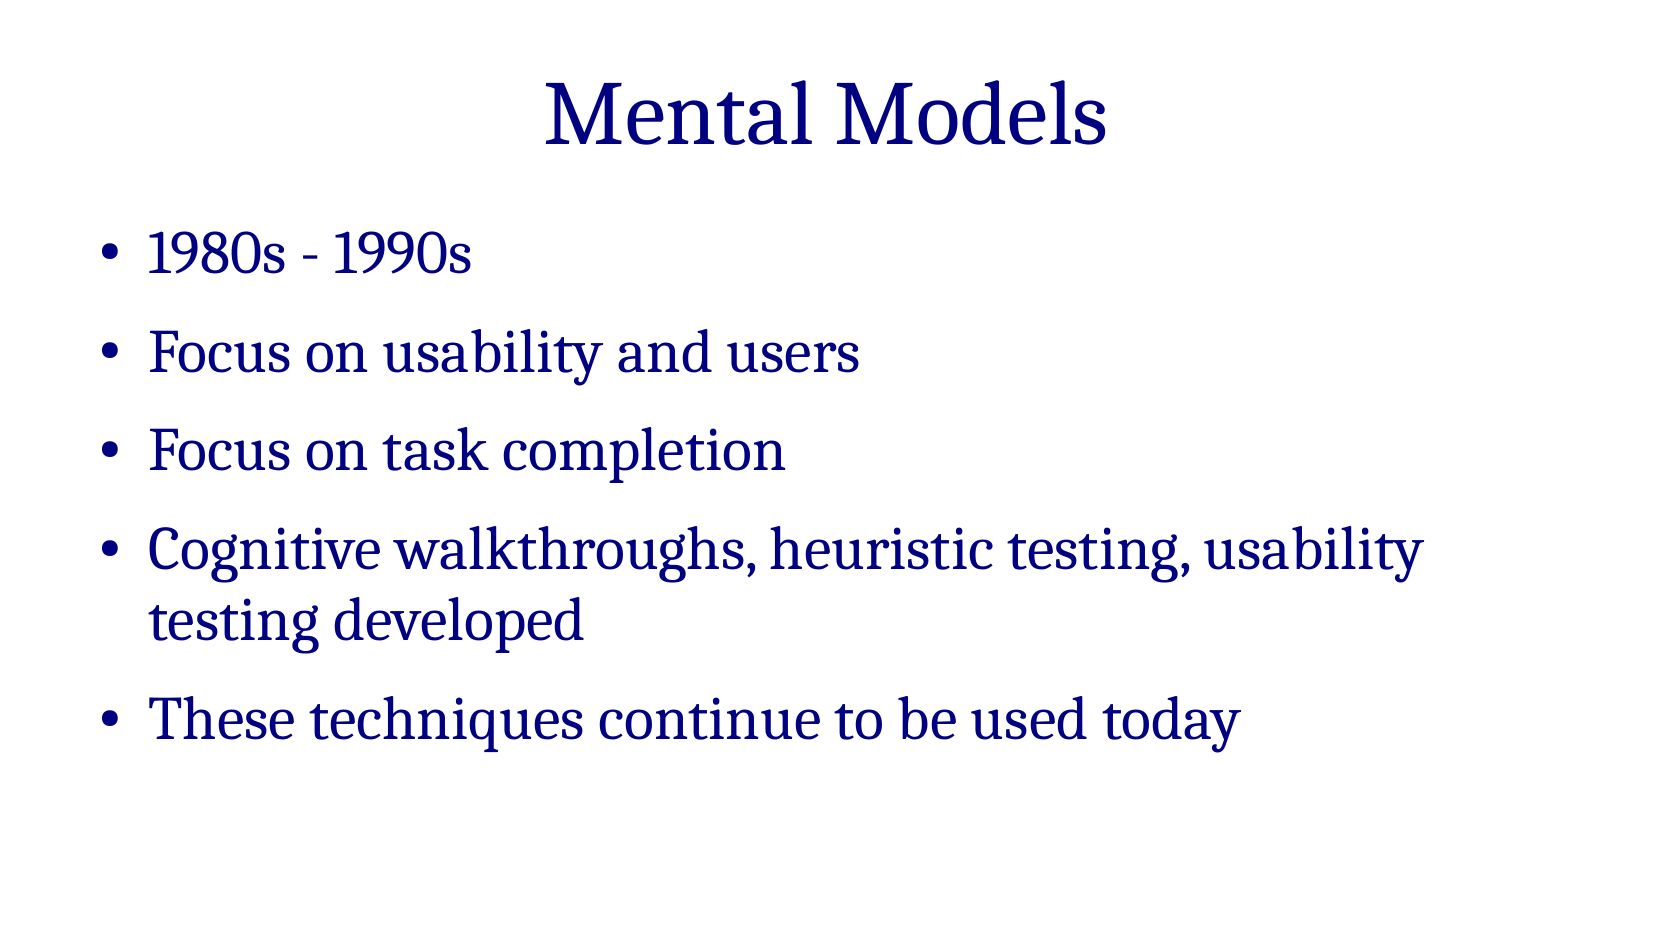

# Mental Models
1980s - 1990s
Focus on usability and users
Focus on task completion
Cognitive walkthroughs, heuristic testing, usability testing developed
These techniques continue to be used today